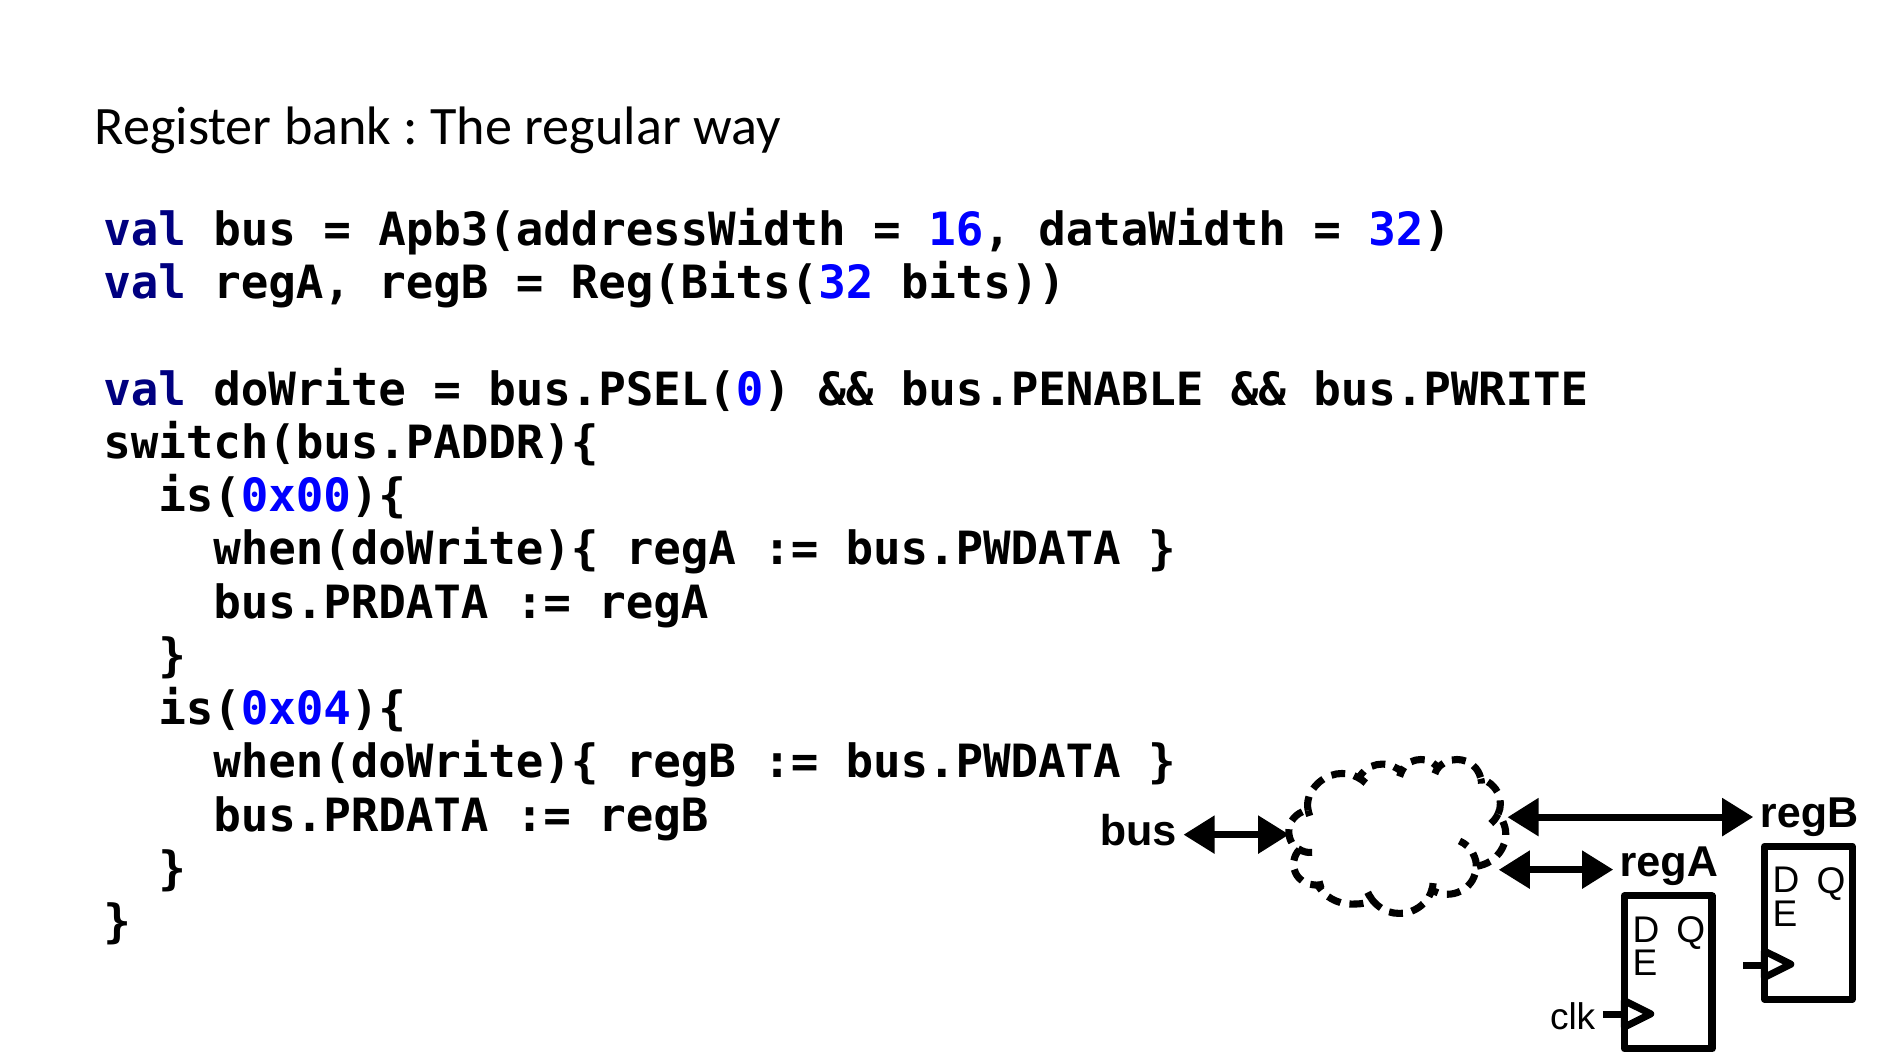

# Register bank : The regular way
val bus = Apb3(addressWidth = 16, dataWidth = 32)
val regA, regB = Reg(Bits(32 bits))
val doWrite = bus.PSEL(0) && bus.PENABLE && bus.PWRITE
switch(bus.PADDR){
 is(0x00){
 when(doWrite){ regA := bus.PWDATA }
 bus.PRDATA := regA
 }
 is(0x04){
 when(doWrite){ regB := bus.PWDATA }
 bus.PRDATA := regB
 }
}